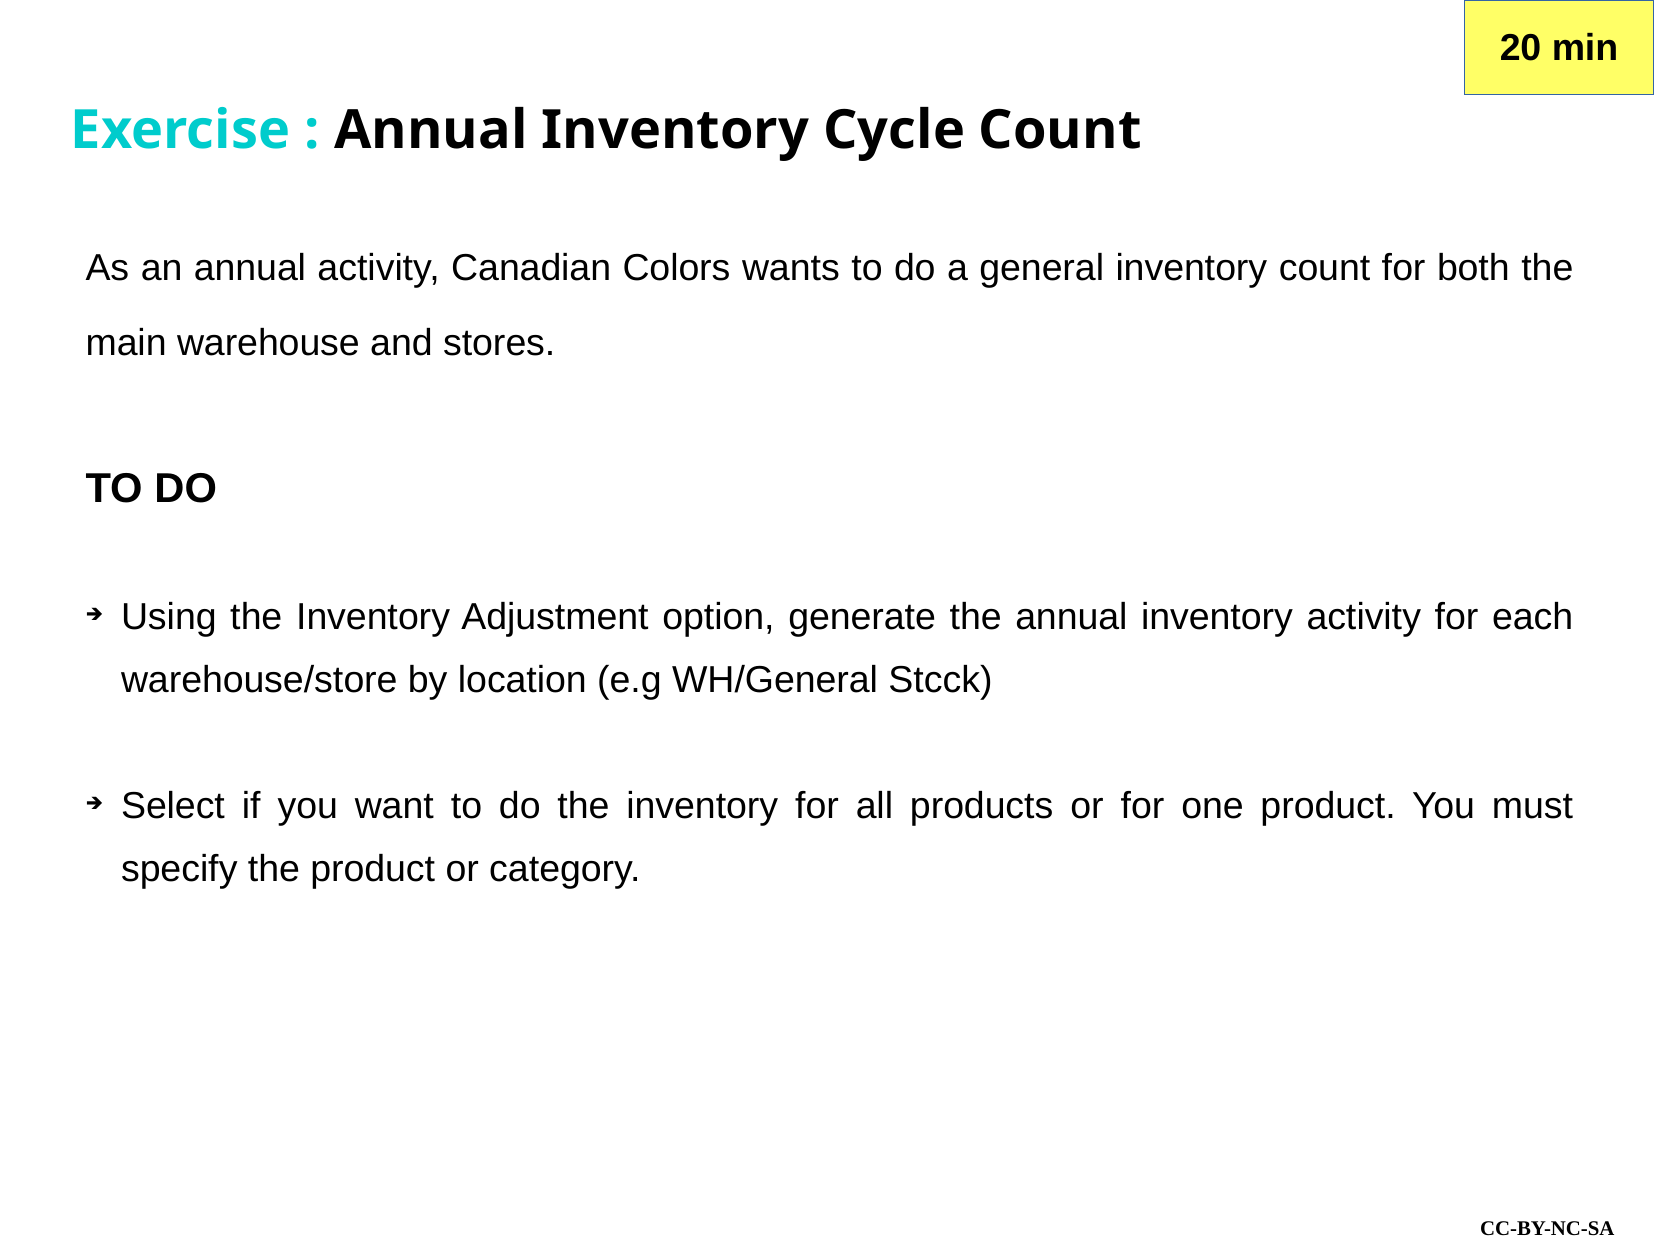

20 min
# Exercise : Annual Inventory Cycle Count
As an annual activity, Canadian Colors wants to do a general inventory count for both the main warehouse and stores.
TO DO
Using the Inventory Adjustment option, generate the annual inventory activity for each warehouse/store by location (e.g WH/General Stcck)
Select if you want to do the inventory for all products or for one product. You must specify the product or category.